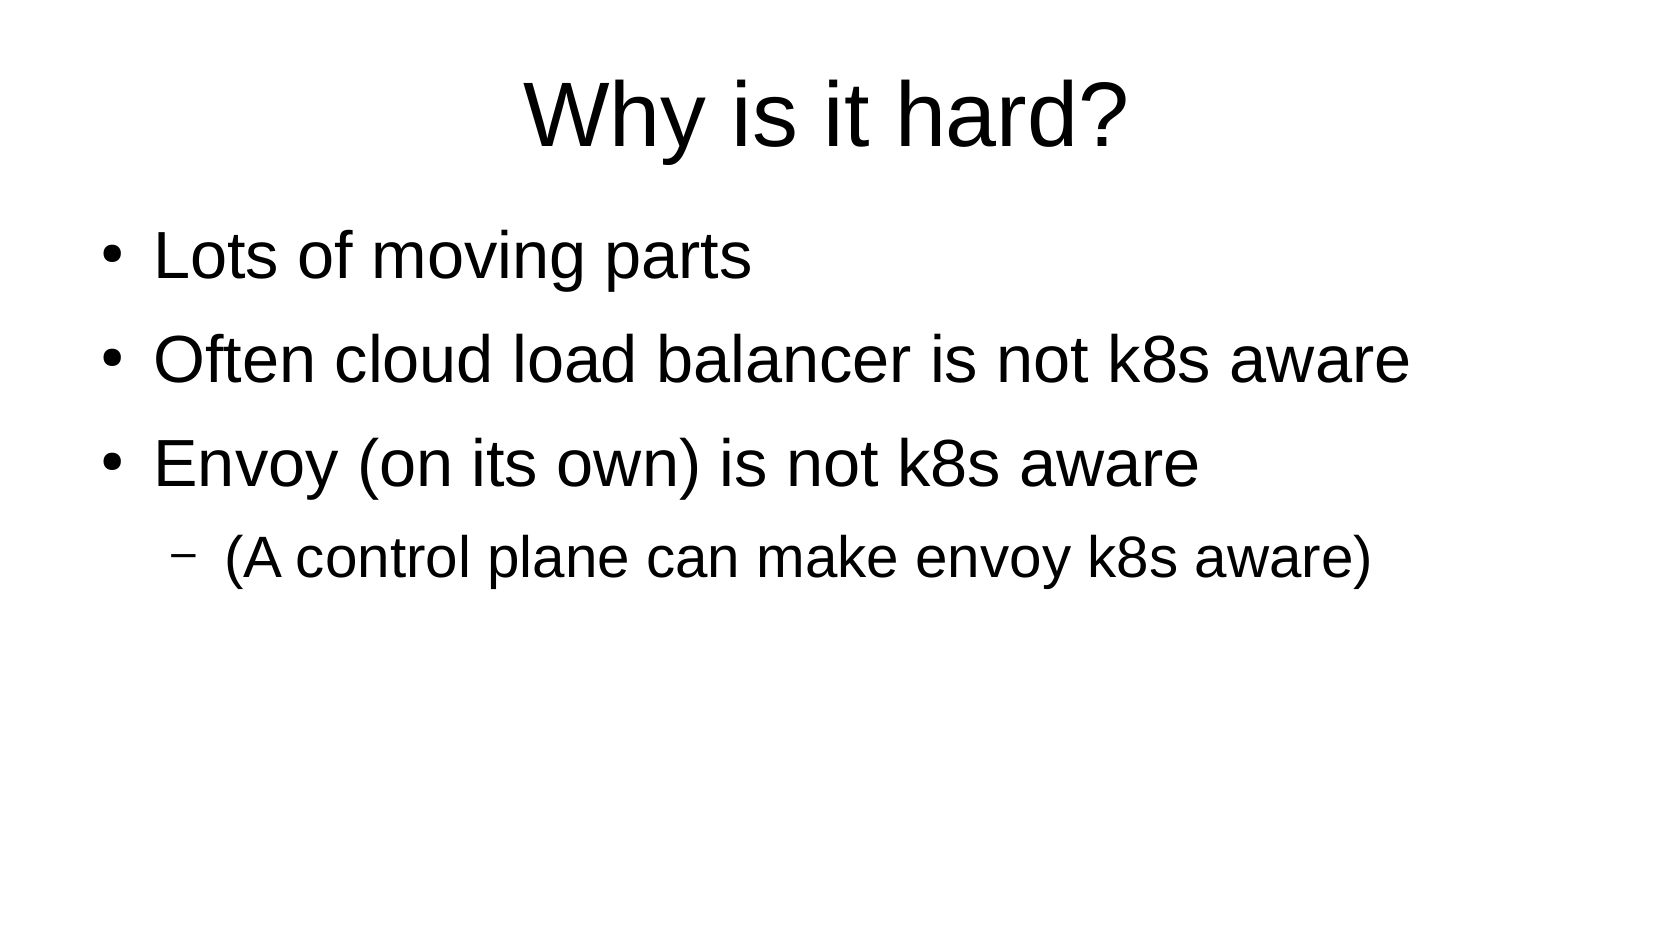

# Why is it hard?
Lots of moving parts
Often cloud load balancer is not k8s aware
Envoy (on its own) is not k8s aware
(A control plane can make envoy k8s aware)